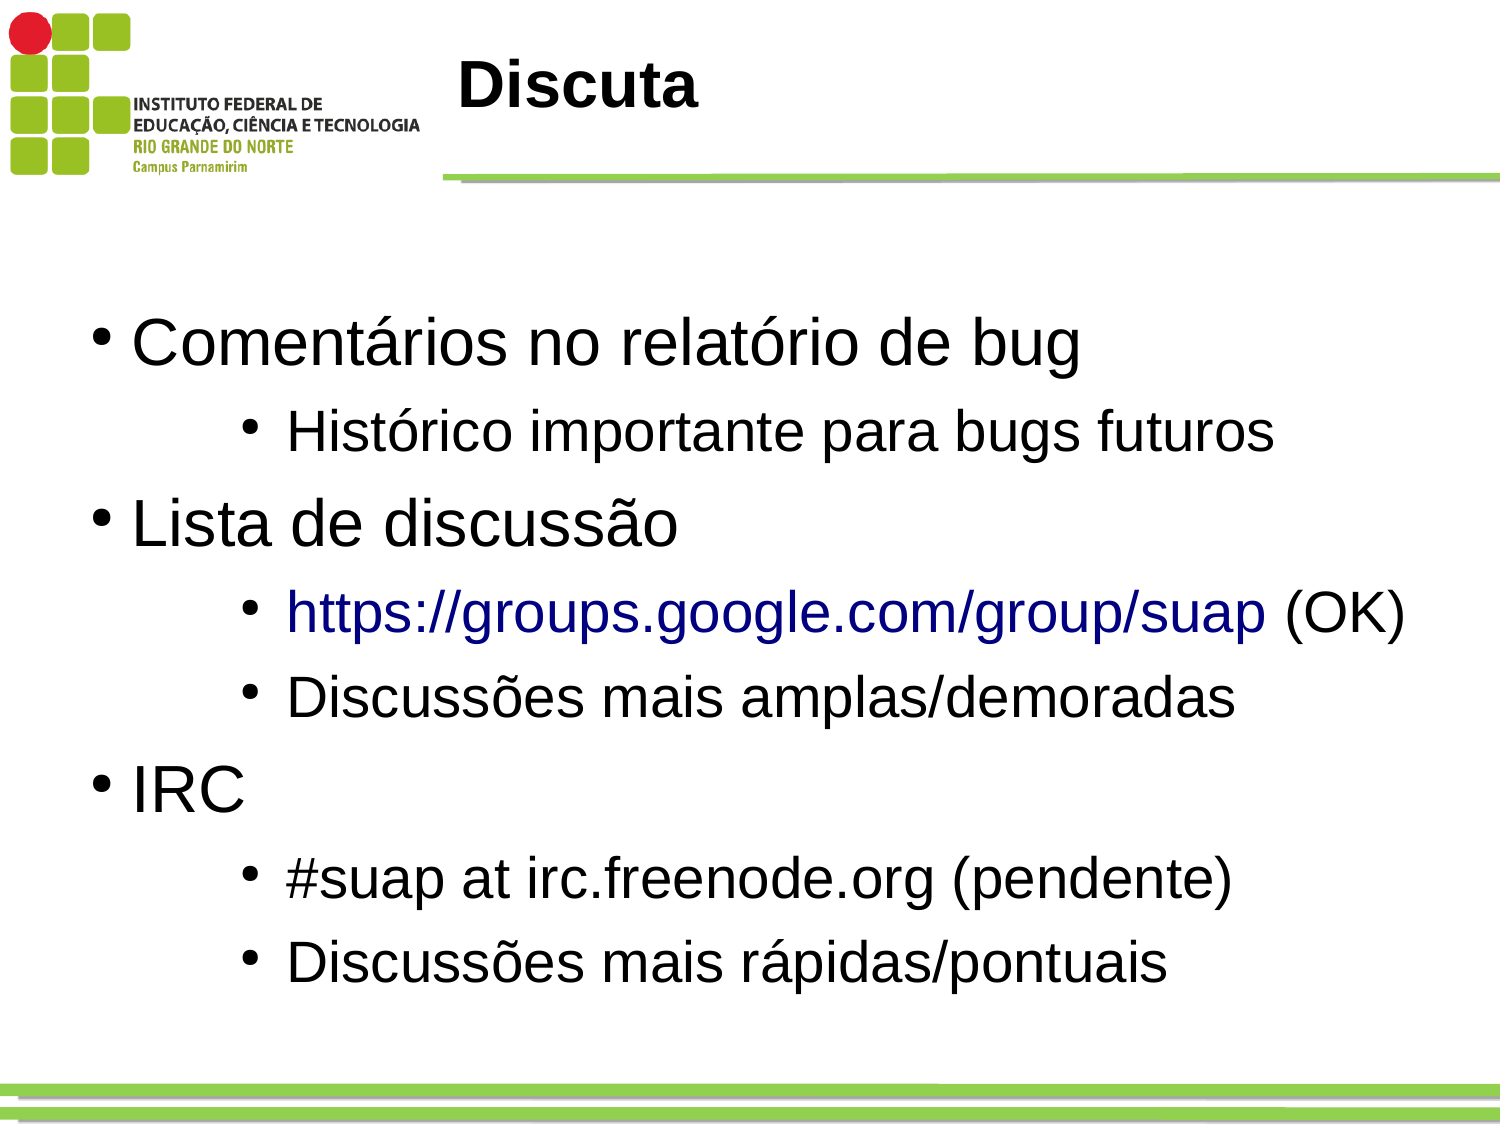

# Discuta
 Comentários no relatório de bug
Histórico importante para bugs futuros
 Lista de discussão
https://groups.google.com/group/suap (OK)
Discussões mais amplas/demoradas
 IRC
#suap at irc.freenode.org (pendente)
Discussões mais rápidas/pontuais